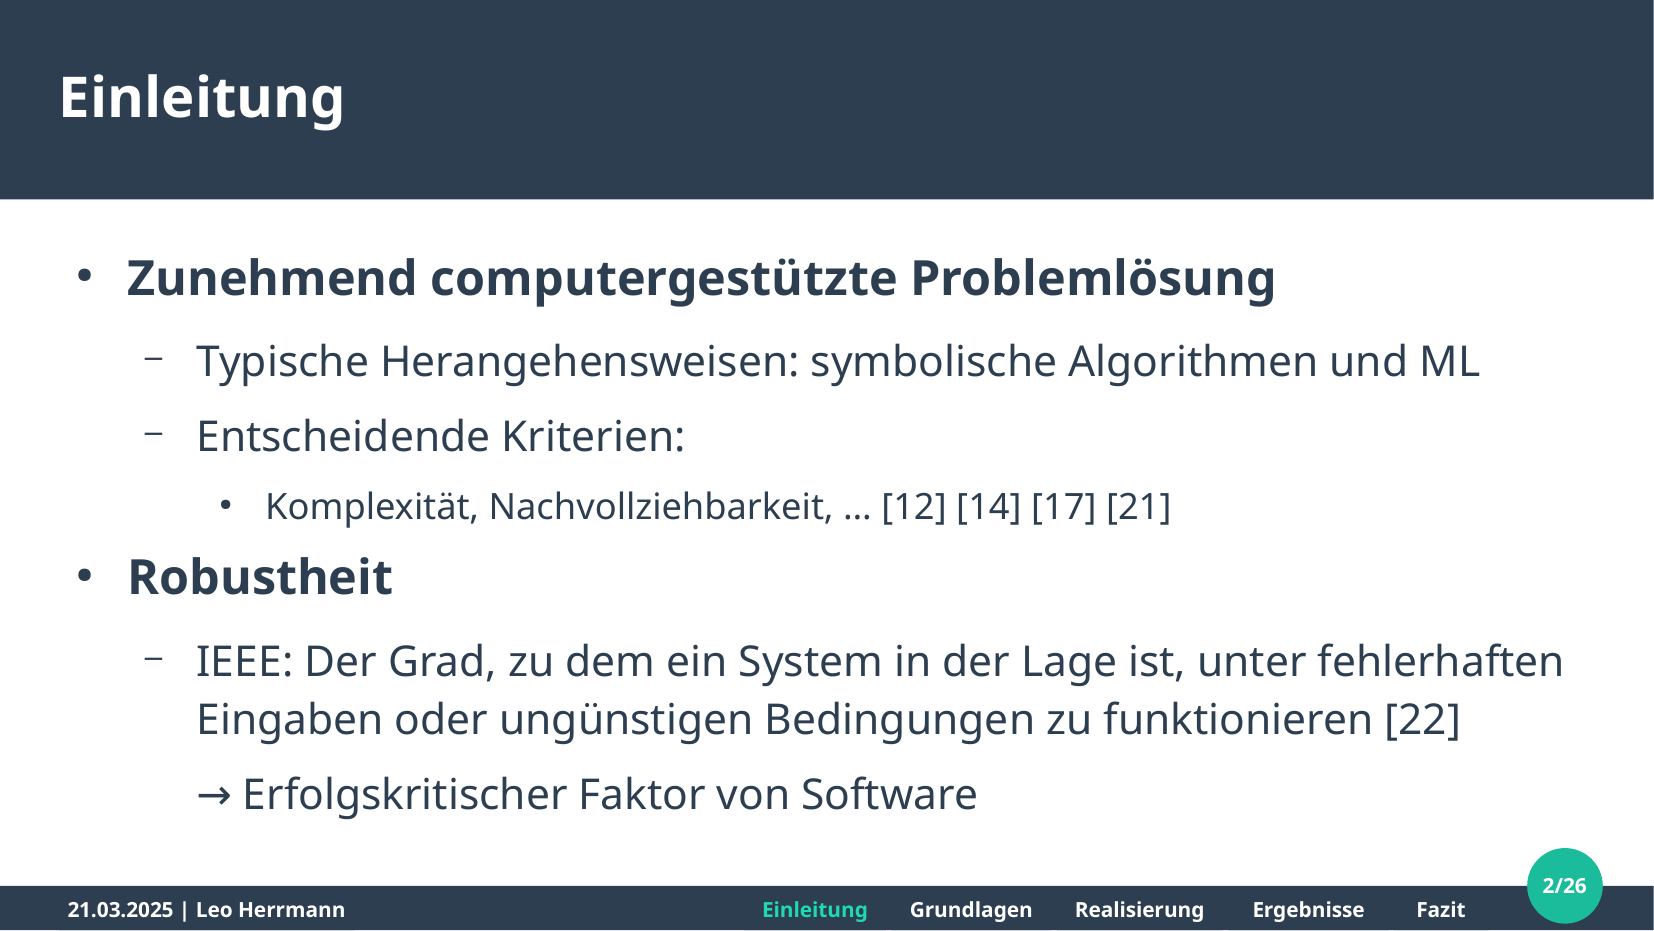

# Einleitung
Zunehmend computergestützte Problemlösung
Typische Herangehensweisen: symbolische Algorithmen und ML
Entscheidende Kriterien:
Komplexität, Nachvollziehbarkeit, … [12] [14] [17] [21]
Robustheit
IEEE: Der Grad, zu dem ein System in der Lage ist, unter fehlerhaften Eingaben oder ungünstigen Bedingungen zu funktionieren [22]
→ Erfolgskritischer Faktor von Software
Einleitung
Grundlagen
Realisierung
Ergebnisse
Fazit